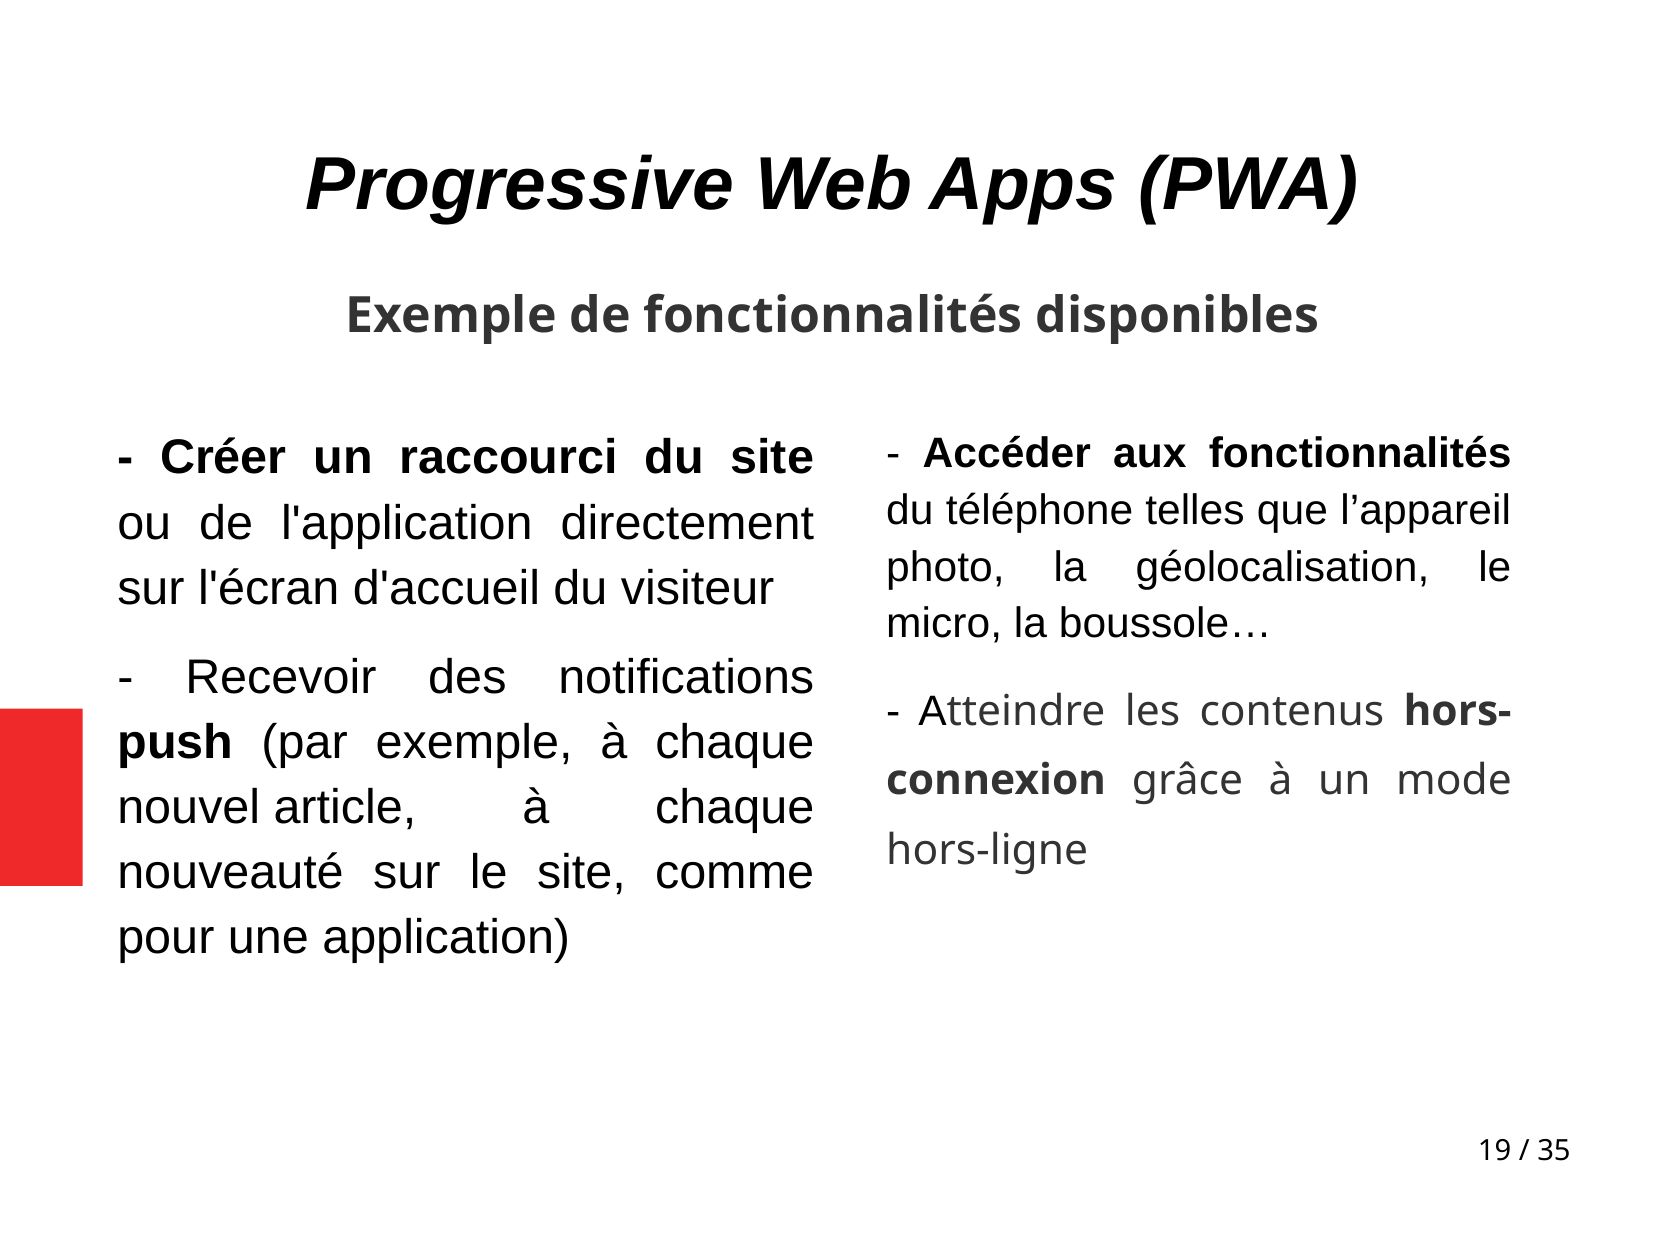

Progressive Web Apps (PWA)
# Exemple de fonctionnalités disponibles
- Créer un raccourci du site ou de l'application directement sur l'écran d'accueil du visiteur
- Recevoir des notifications push (par exemple, à chaque nouvel article, à chaque nouveauté sur le site, comme pour une application)
- Accéder aux fonctionnalités du téléphone telles que l’appareil photo, la géolocalisation, le micro, la boussole…
- Atteindre les contenus hors-connexion grâce à un mode hors-ligne
19